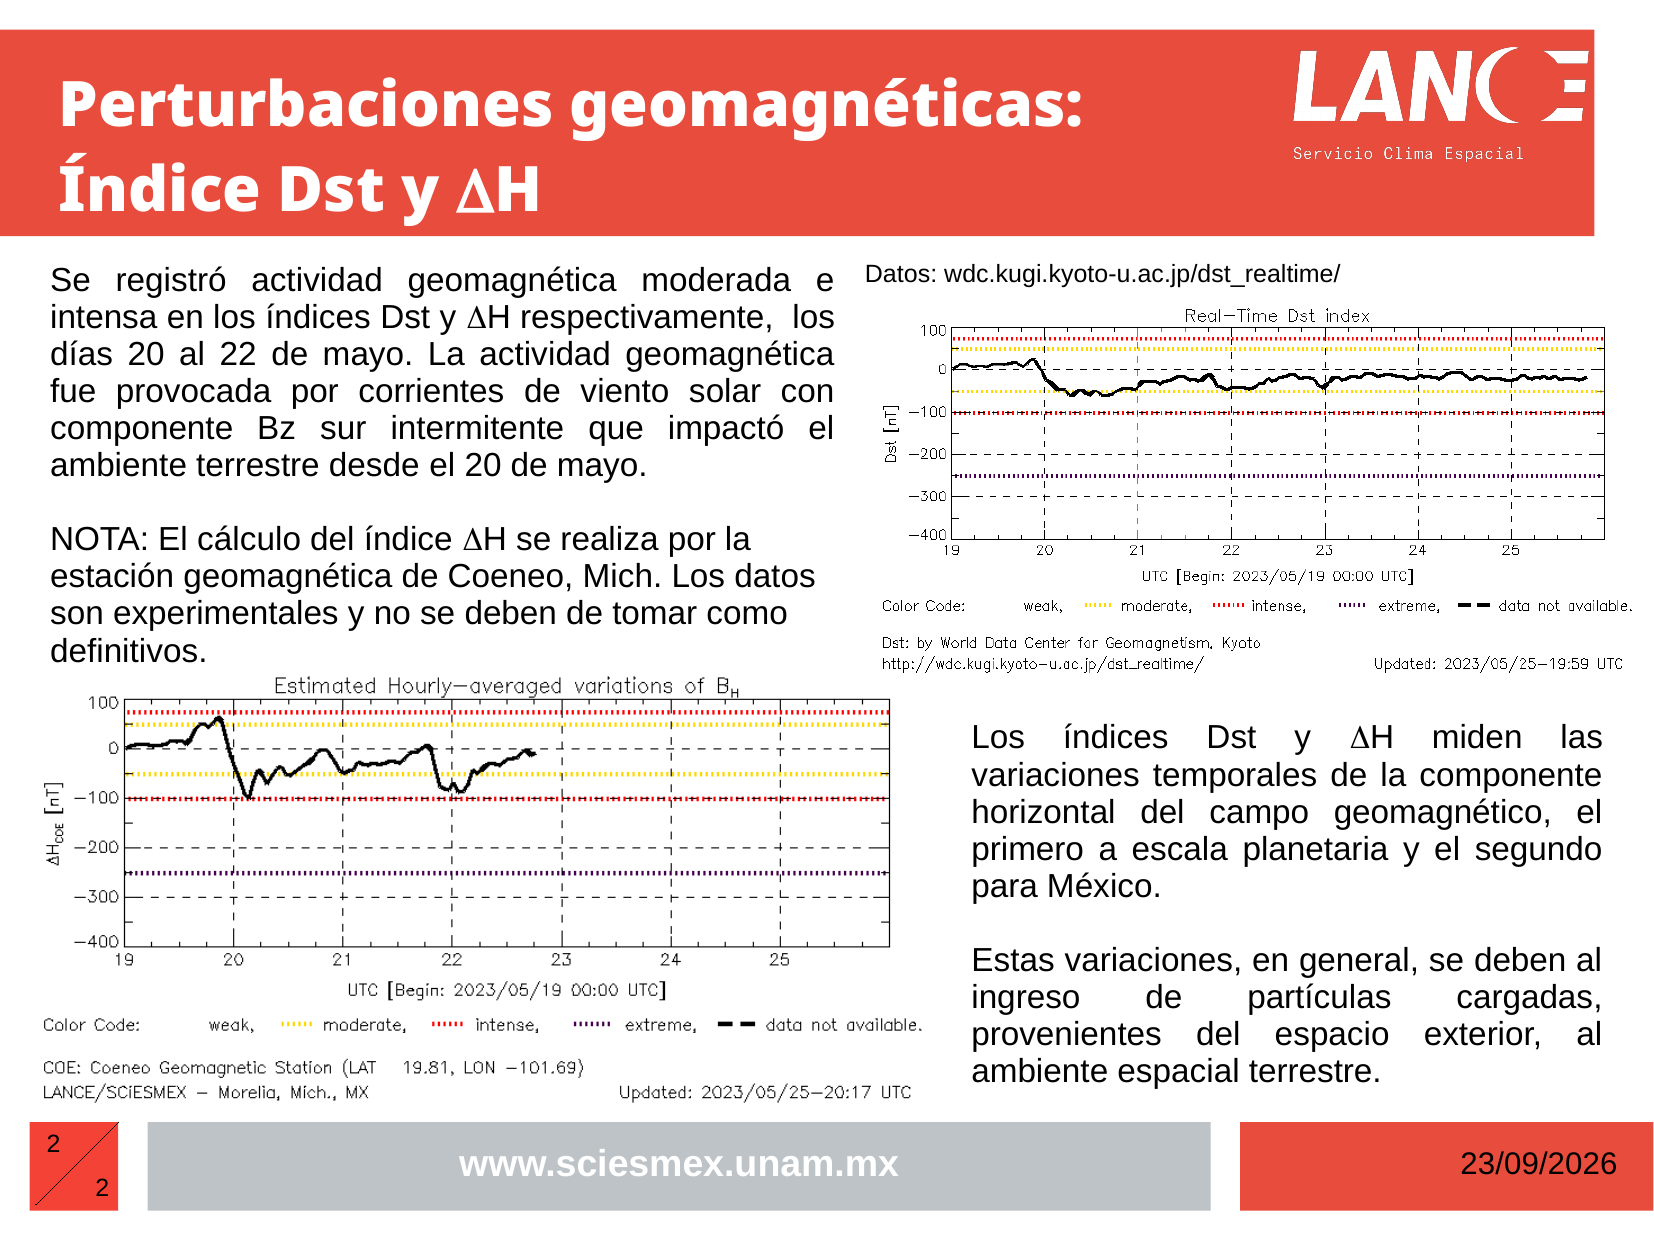

# Perturbaciones geomagnéticas: Índice Dst y DH
Datos: wdc.kugi.kyoto-u.ac.jp/dst_realtime/
Se registró actividad geomagnética moderada e intensa en los índices Dst y DH respectivamente, los días 20 al 22 de mayo. La actividad geomagnética fue provocada por corrientes de viento solar con componente Bz sur intermitente que impactó el ambiente terrestre desde el 20 de mayo.
NOTA: El cálculo del índice DH se realiza por la estación geomagnética de Coeneo, Mich. Los datos son experimentales y no se deben de tomar como definitivos.
Los índices Dst y DH miden las variaciones temporales de la componente horizontal del campo geomagnético, el primero a escala planetaria y el segundo para México.
Estas variaciones, en general, se deben al ingreso de partículas cargadas, provenientes del espacio exterior, al ambiente espacial terrestre.
www.sciesmex.unam.mx
2